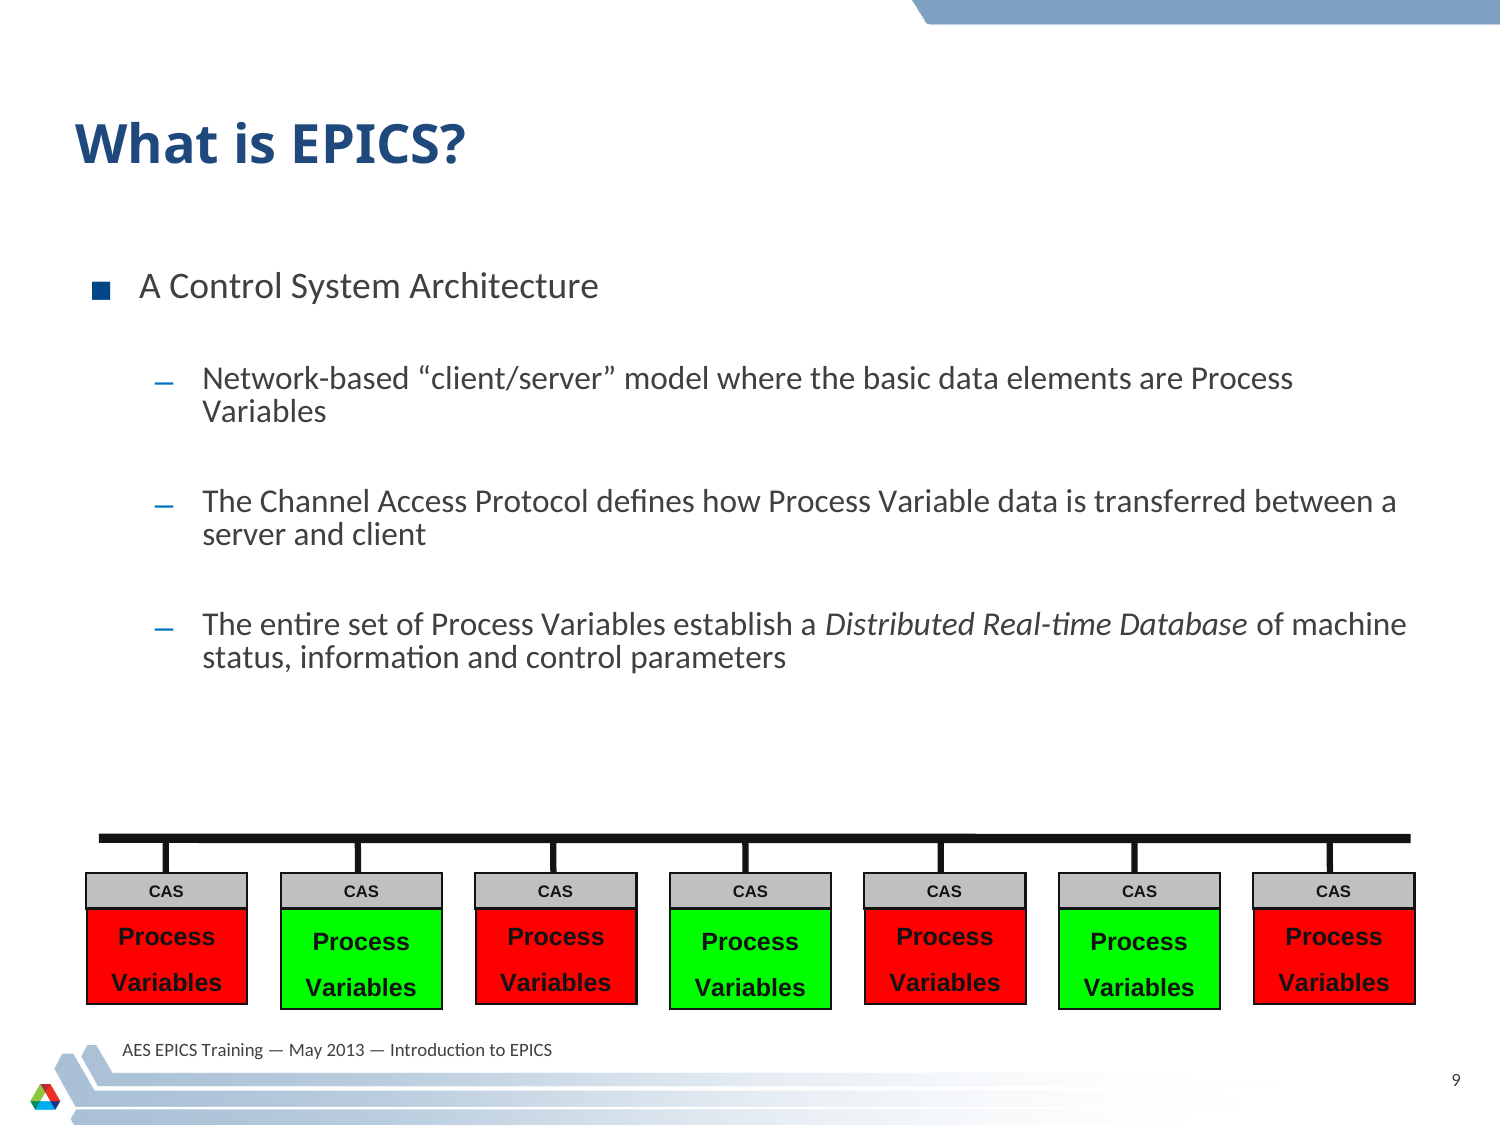

# What is EPICS?
A Control System Architecture
Network-based “client/server” model where the basic data elements are Process Variables
The Channel Access Protocol defines how Process Variable data is transferred between a server and client
The entire set of Process Variables establish a Distributed Real-time Database of machine status, information and control parameters
Process
Variables
Process
Variables
CAS
CAS
Process
Variables
Process
Variables
CAS
CAS
Process
Variables
Process
Variables
CAS
CAS
Process
Variables
CAS
Process
Variables
CAS
Process
Variables
CAS
Process
Variables
CAS
AES EPICS Training — May 2013 — Introduction to EPICS
9